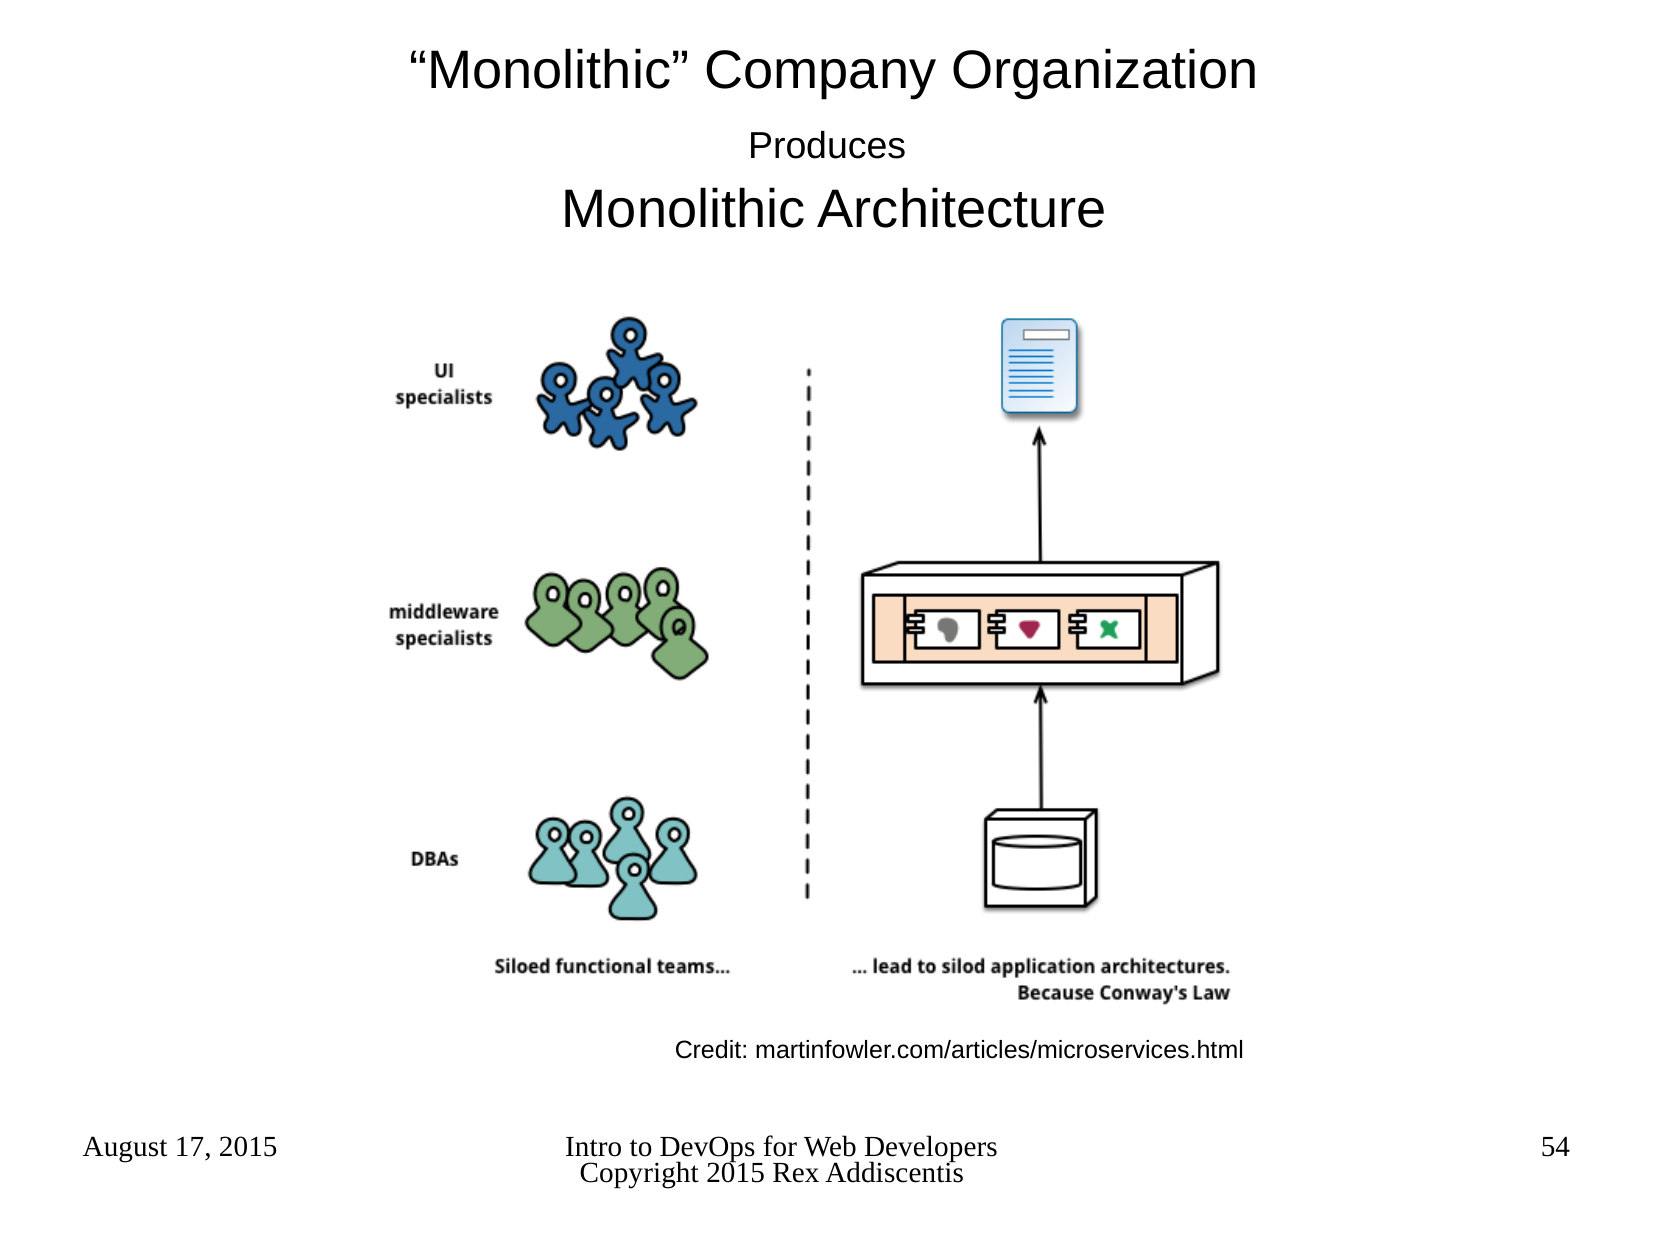

# “Monolithic” Company Organization Produces Monolithic Architecture
Credit: martinfowler.com/articles/microservices.html
August 17, 2015
Intro to DevOps for Web Developers Copyright 2015 Rex Addiscentis
54